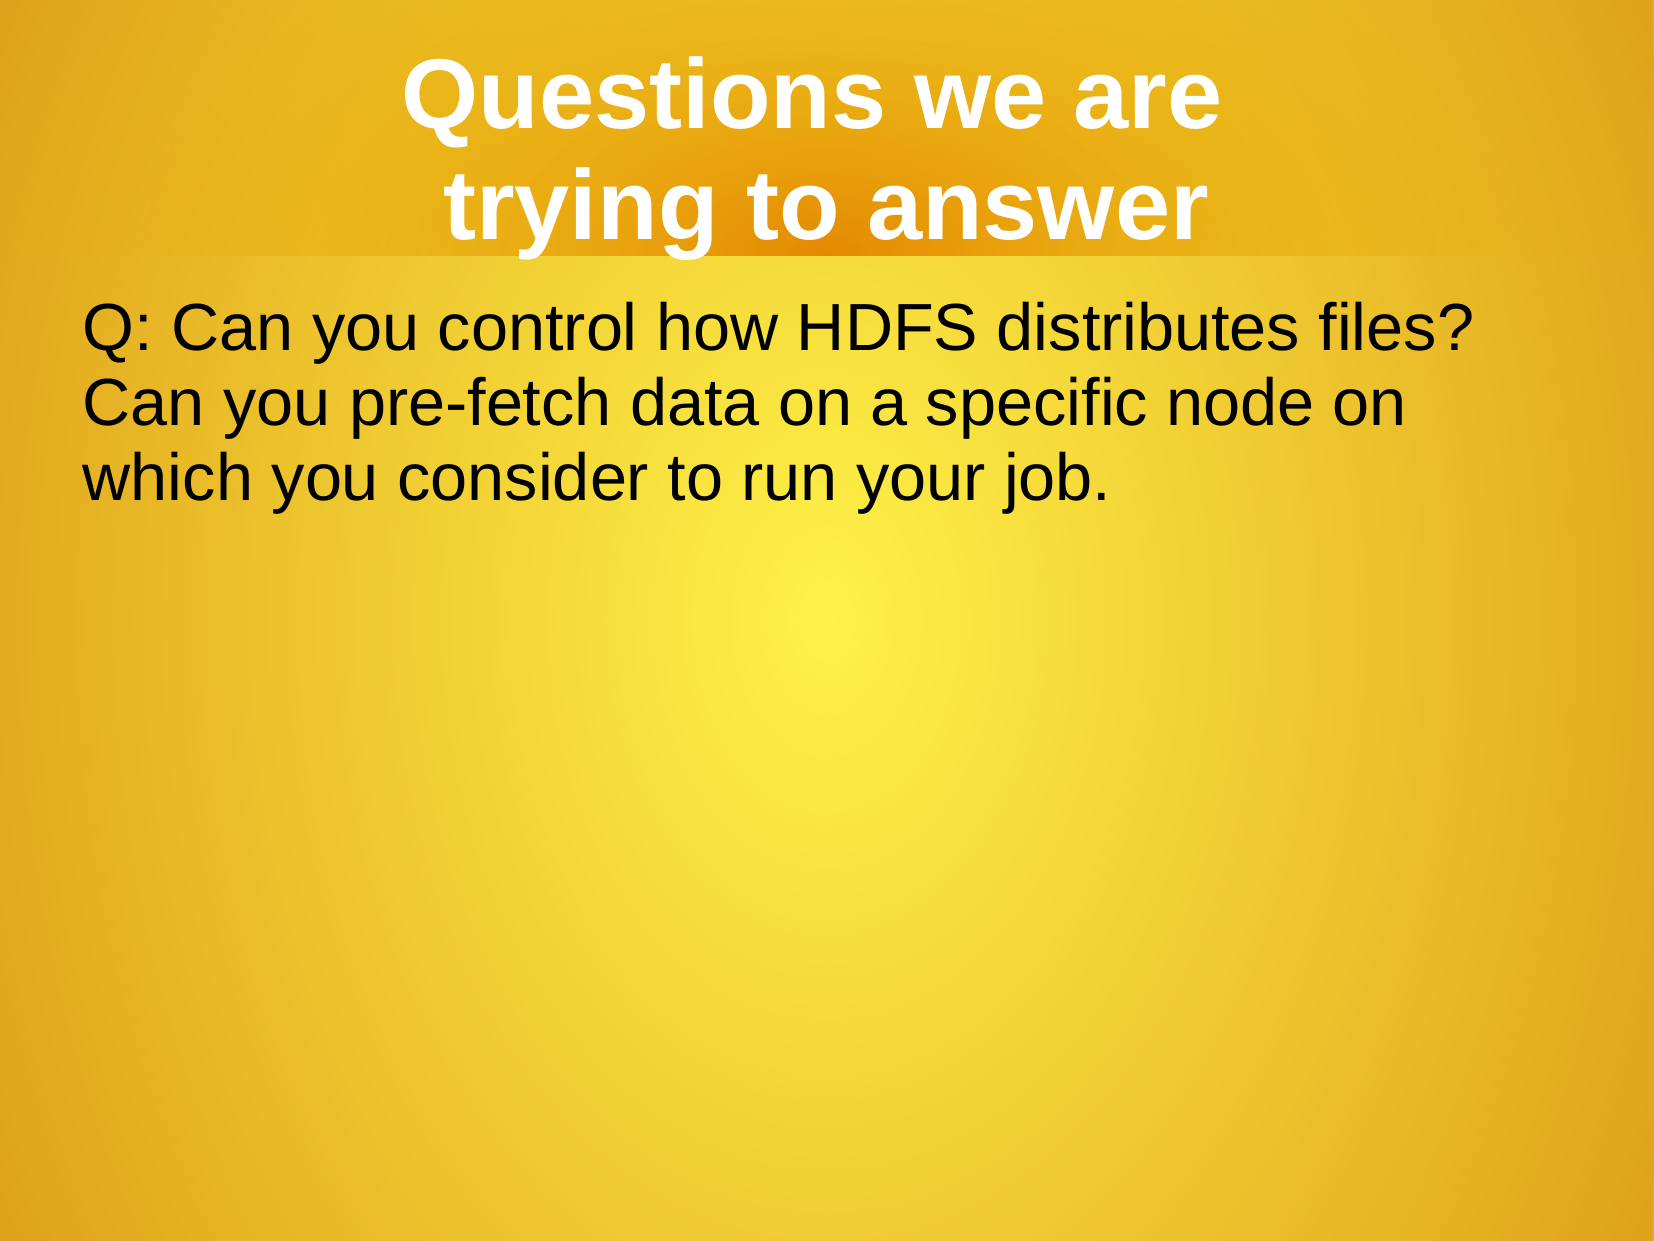

# Questions we are trying to answer
Q: Can you control how HDFS distributes files? Can you pre-fetch data on a specific node on which you consider to run your job.